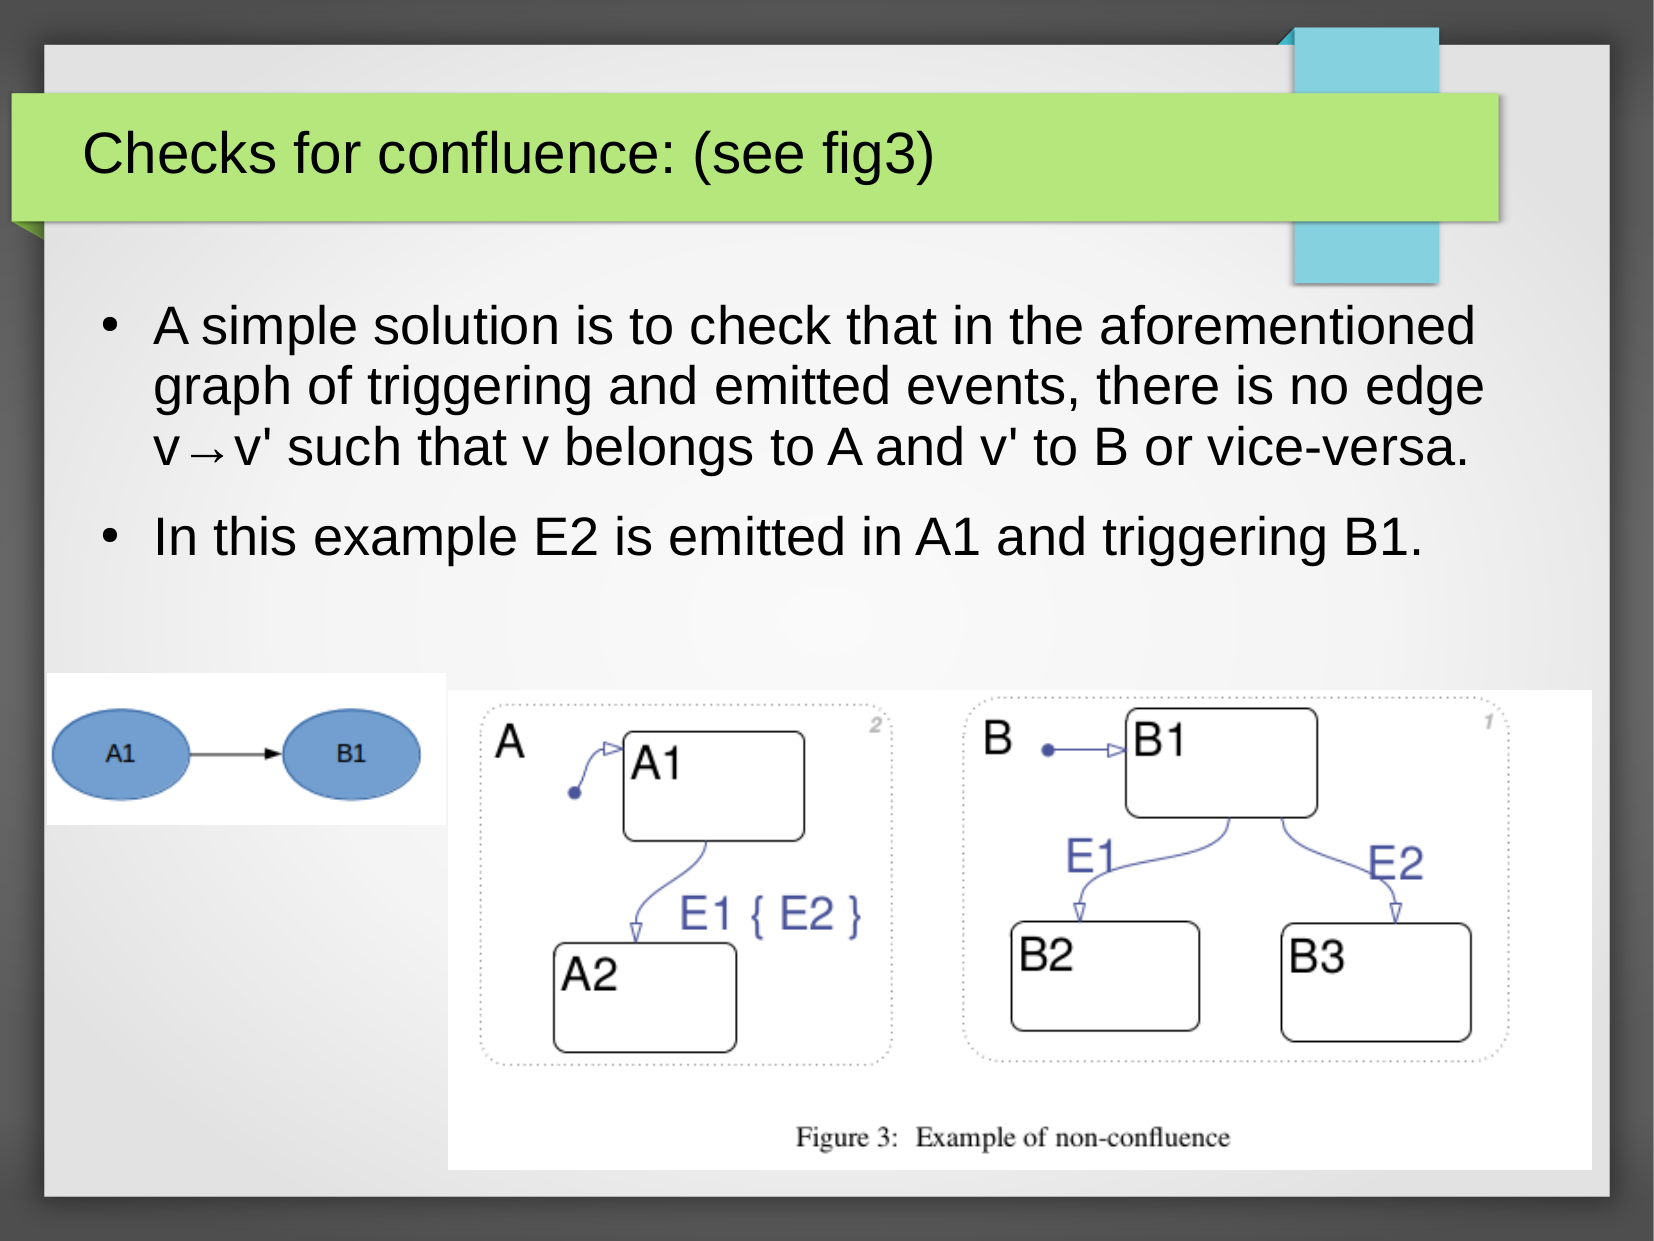

# Checks for confluence: (see fig3)
A simple solution is to check that in the aforementioned graph of triggering and emitted events, there is no edge v→v' such that v belongs to A and v' to B or vice-versa.
In this example E2 is emitted in A1 and triggering B1.